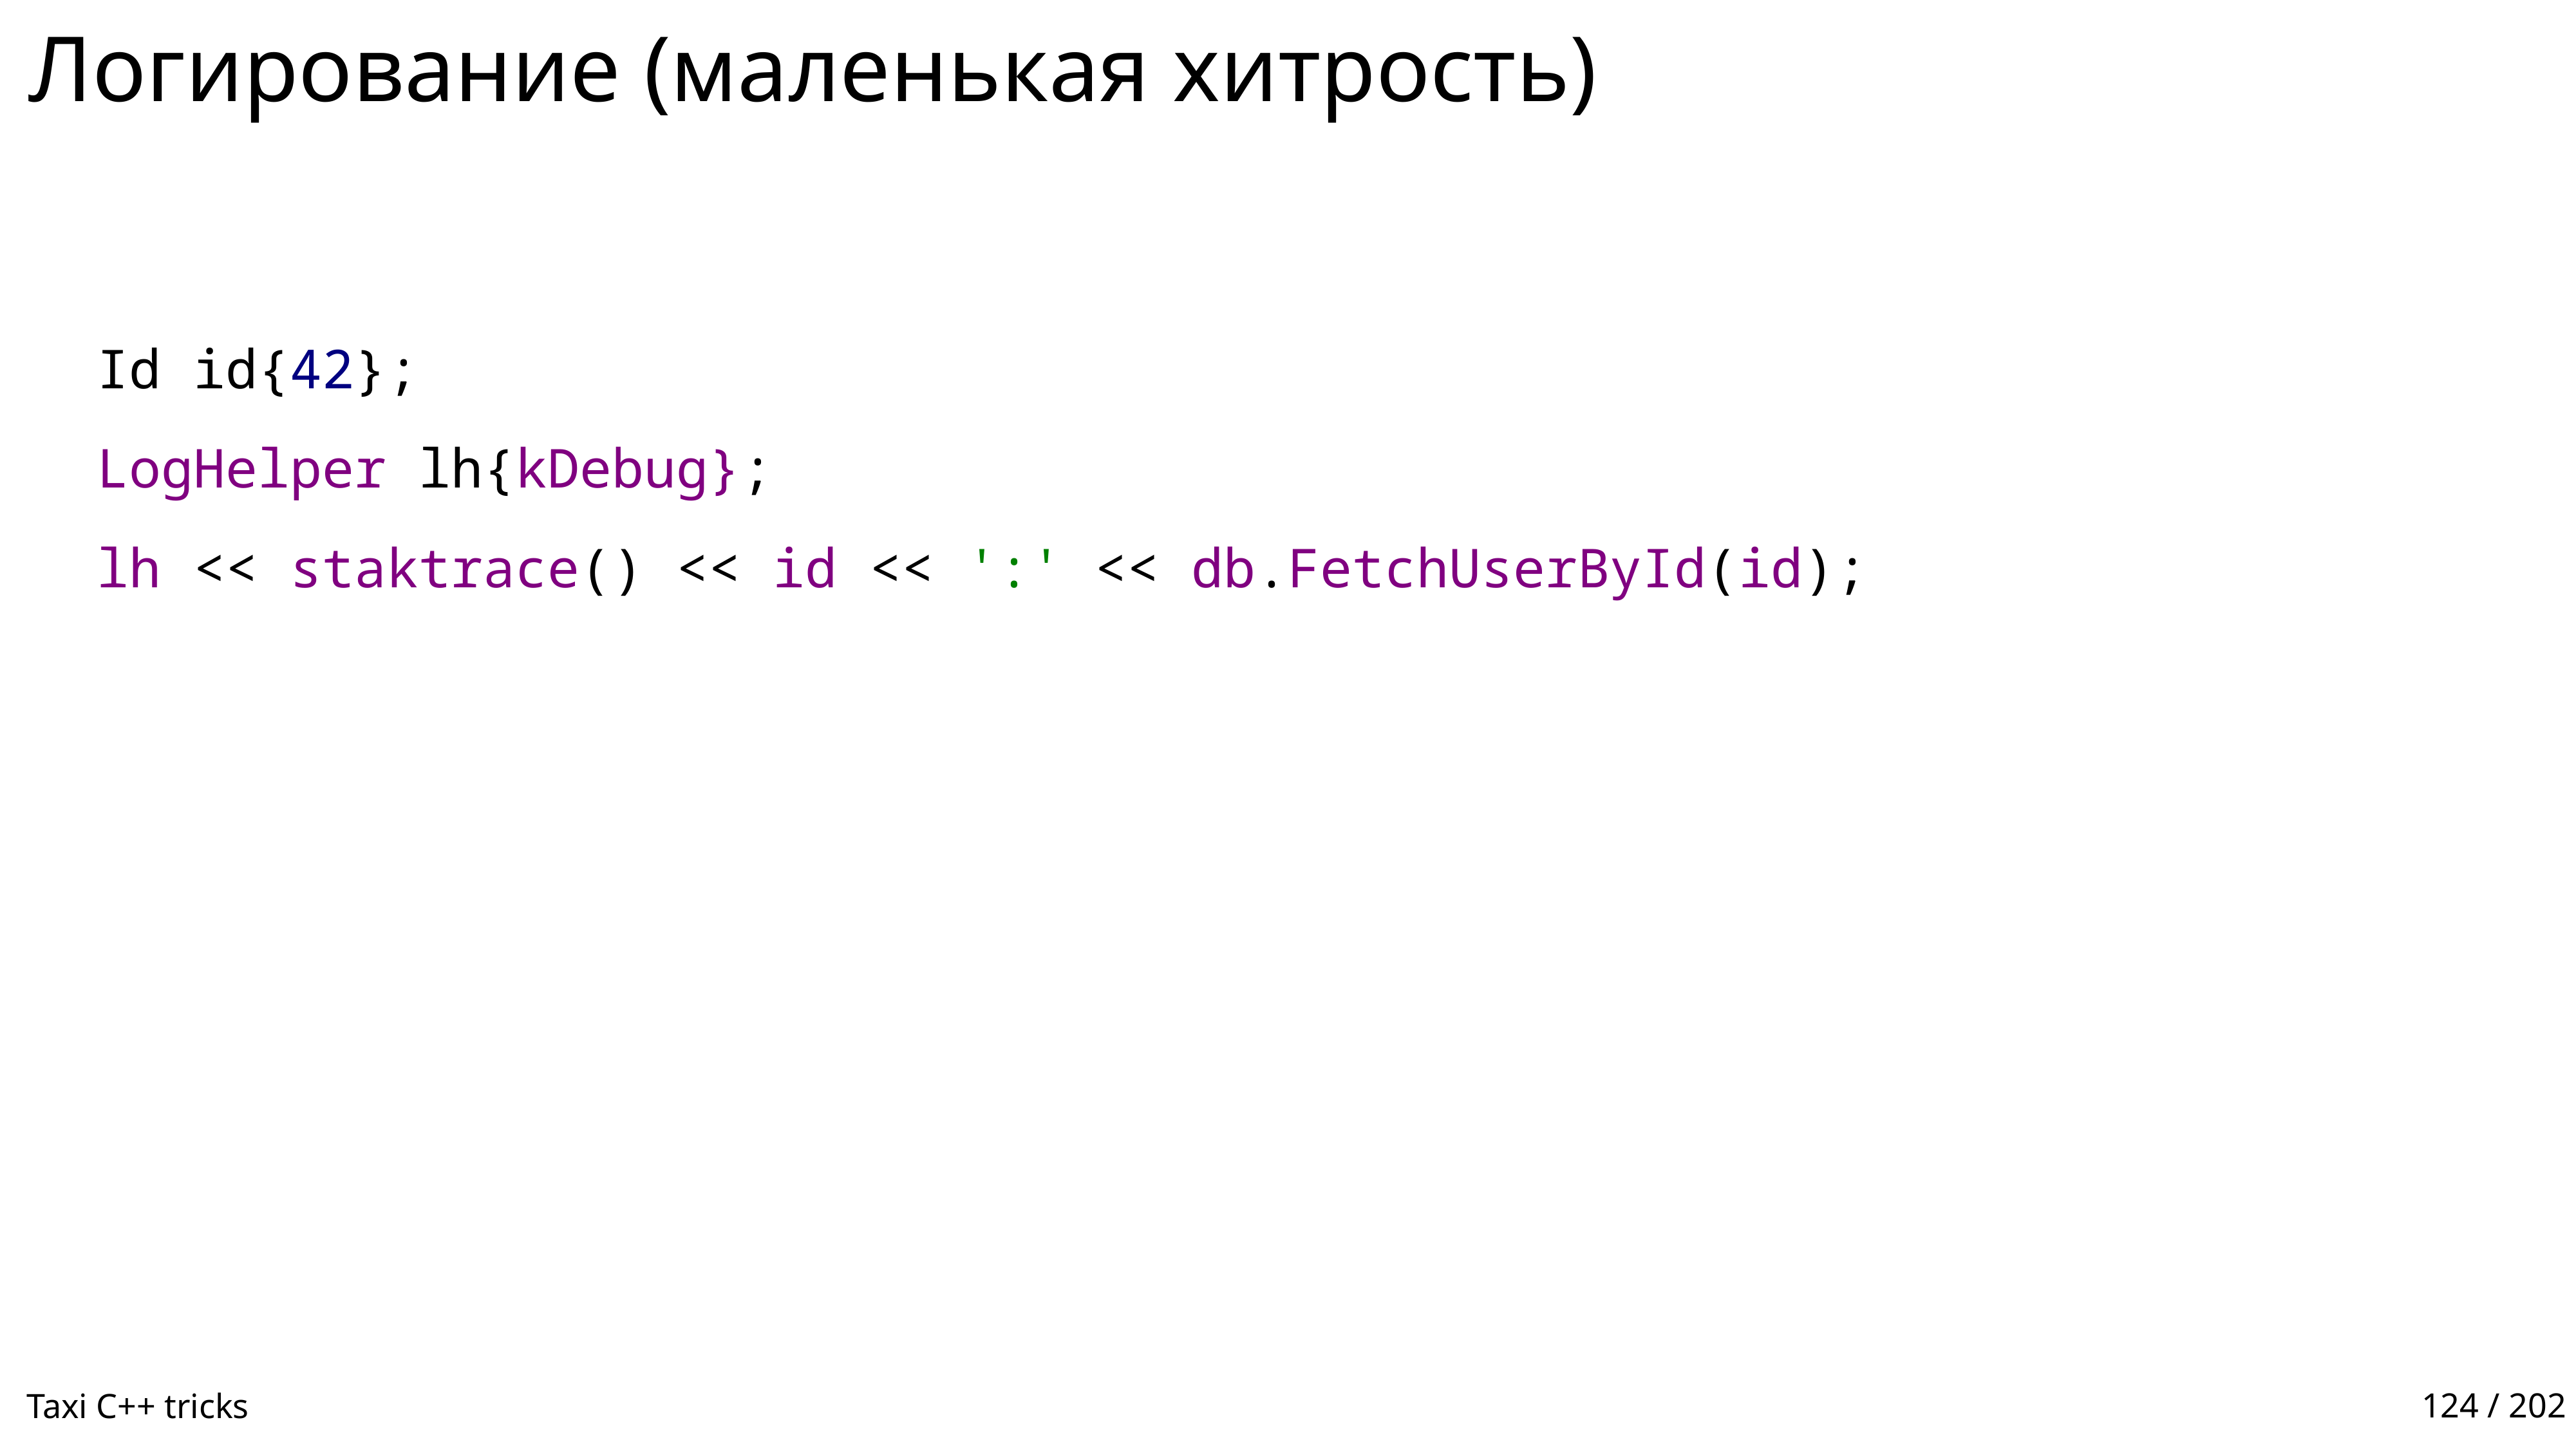

# Логирование (маленькая хитрость)
Id id{42};
LogHelper lh{kDebug};
lh << staktrace() << id << ':' << db.FetchUserById(id);
Taxi C++ tricks